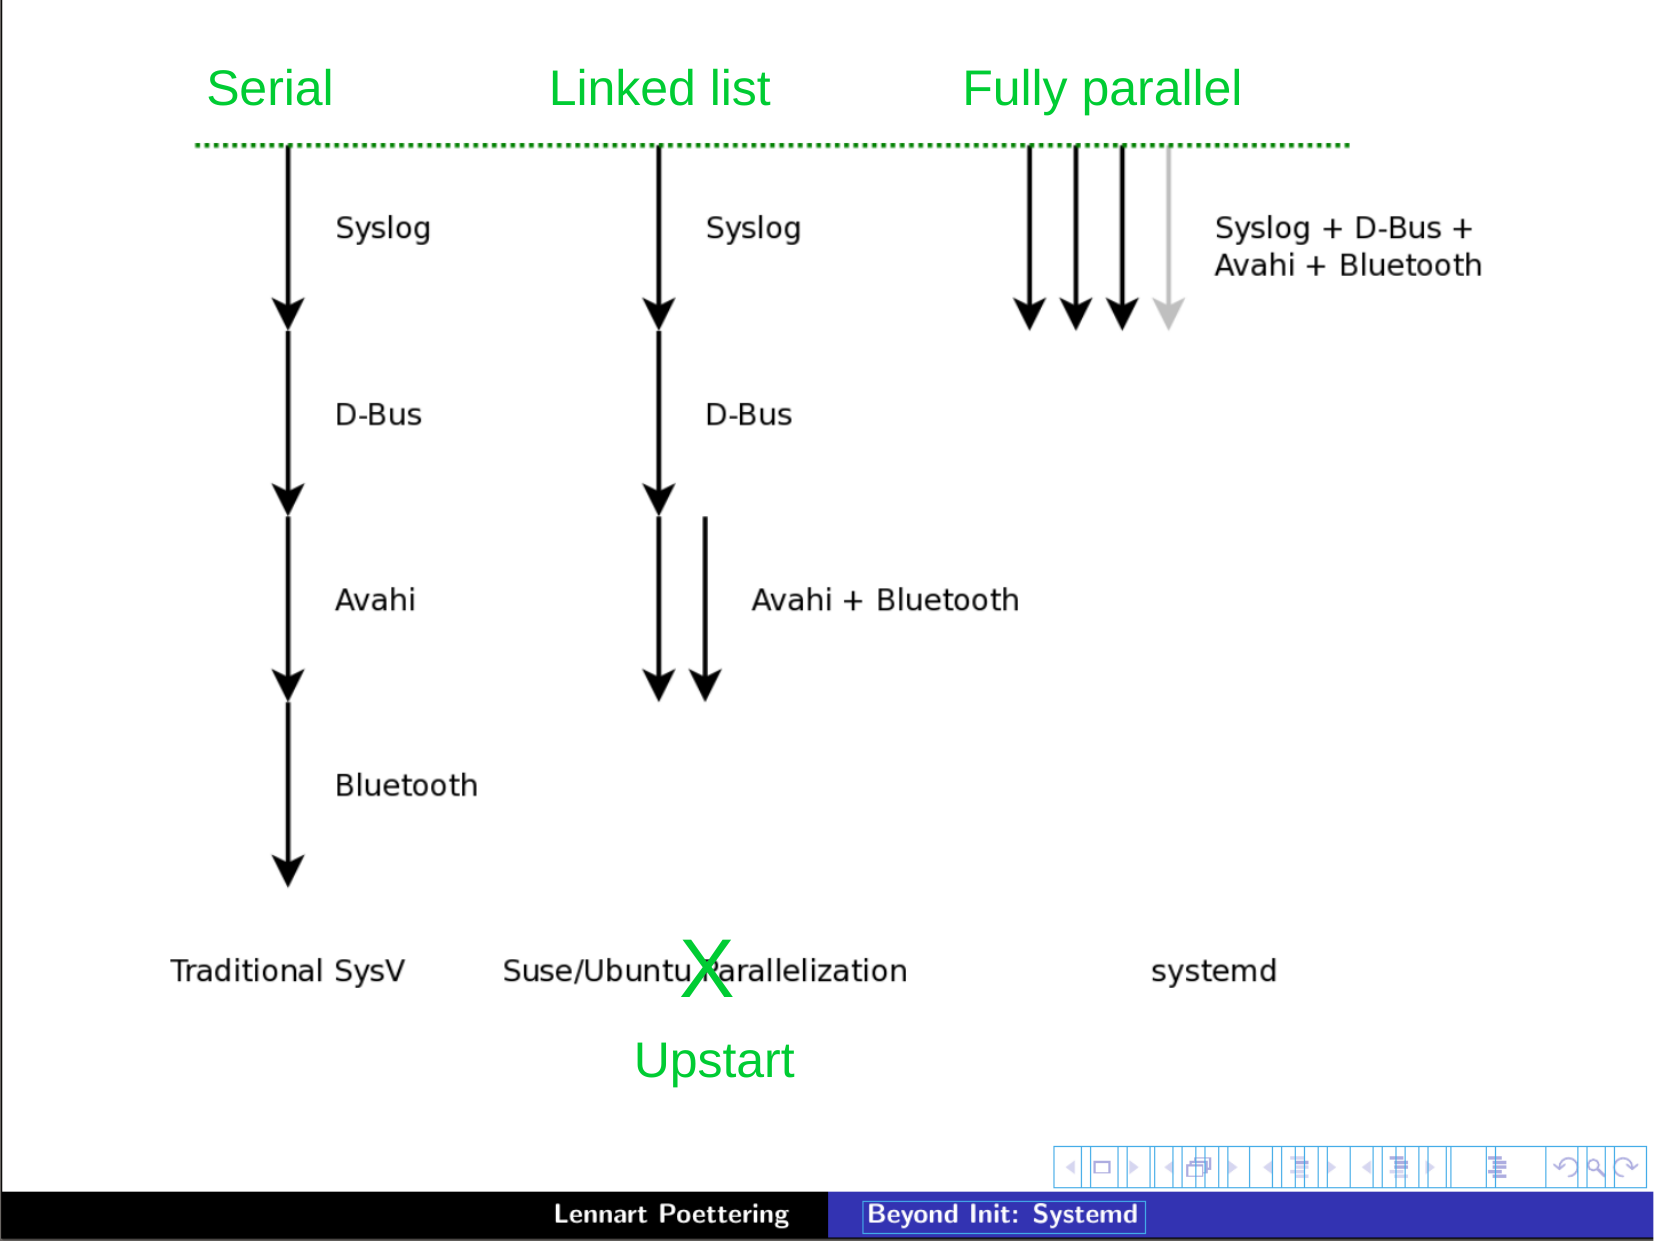

Serial
Linked list
Fully parallel
X
Upstart